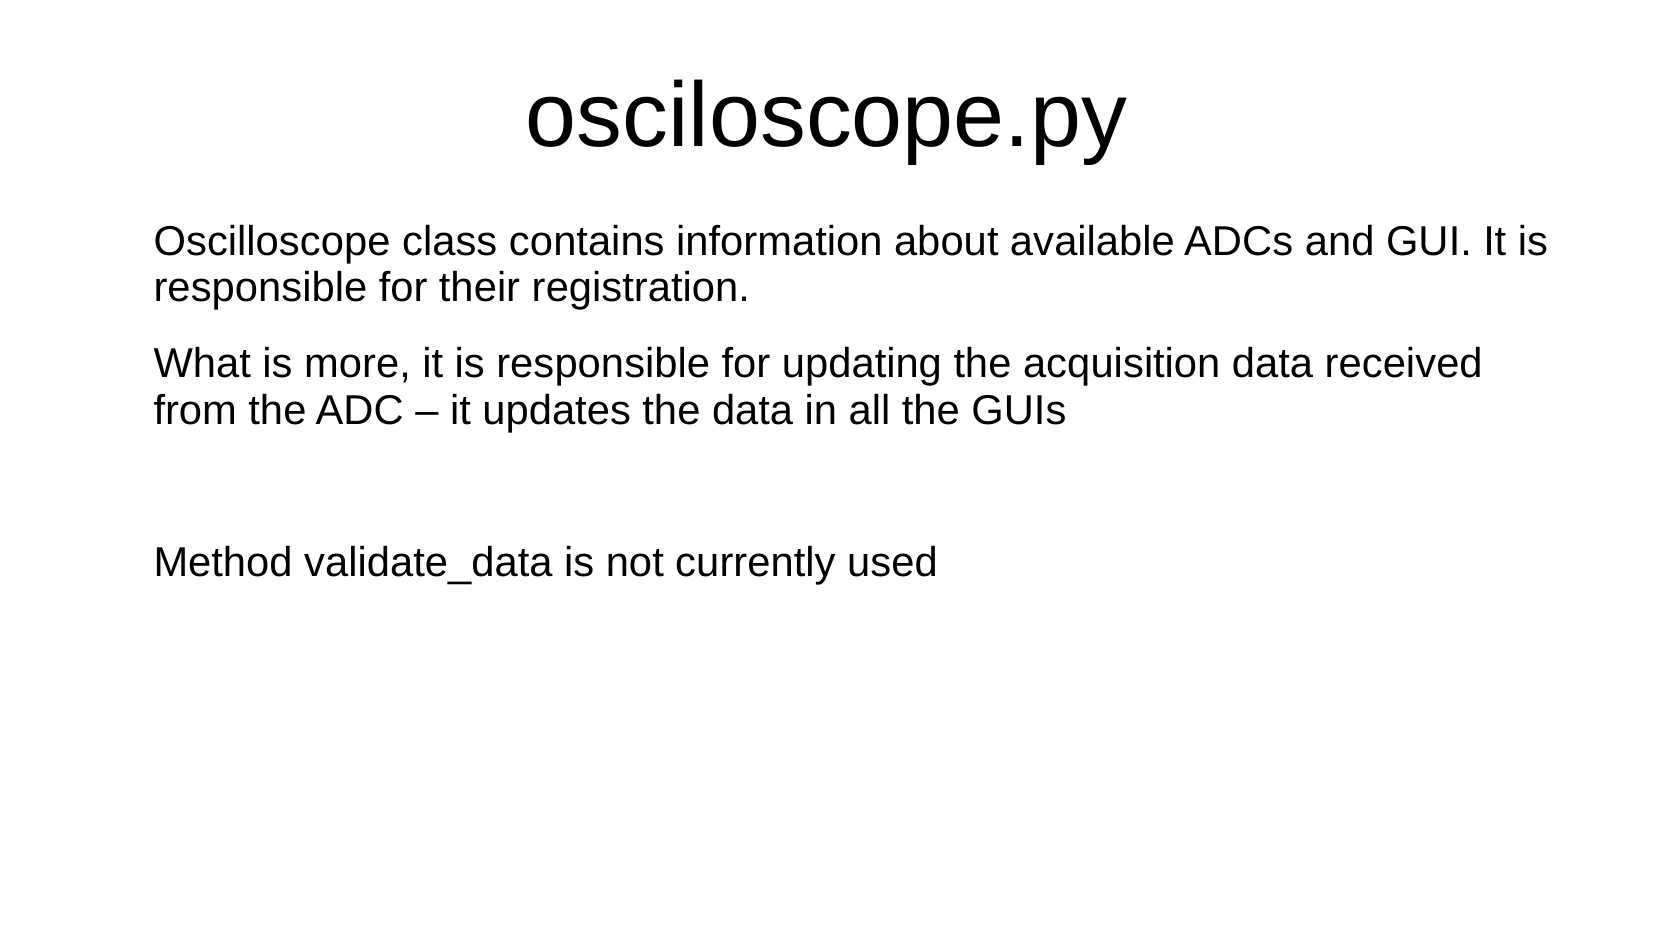

# osciloscope.py
Oscilloscope class contains information about available ADCs and GUI. It is responsible for their registration.
What is more, it is responsible for updating the acquisition data received from the ADC – it updates the data in all the GUIs
Method validate_data is not currently used